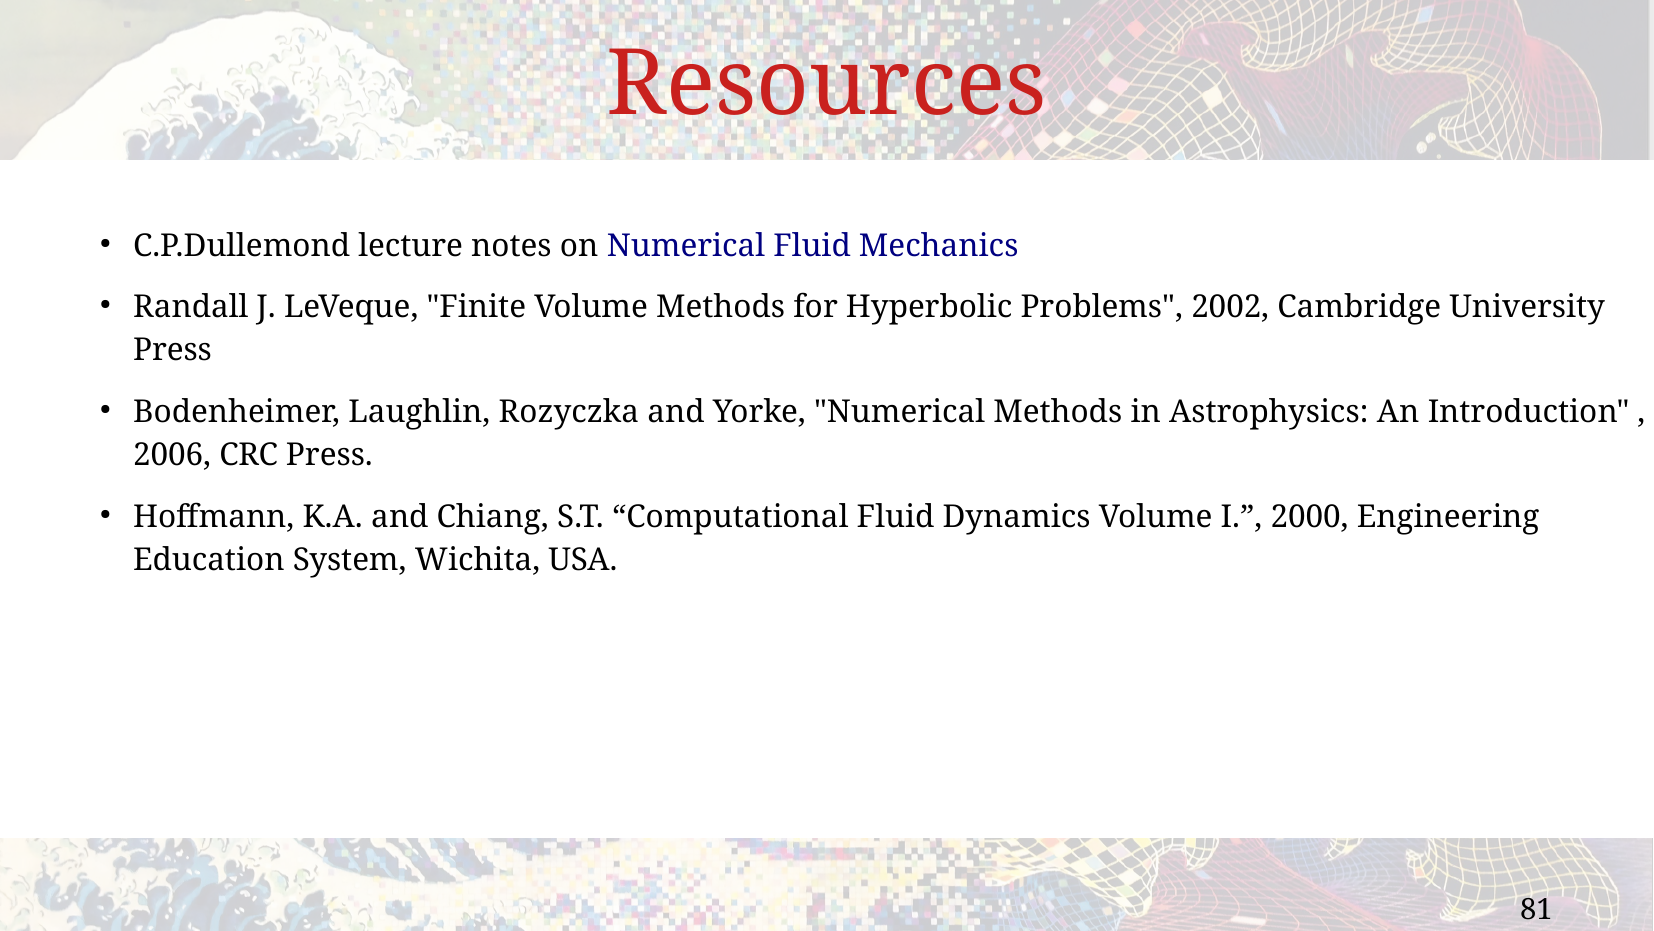

# Resources
C.P.Dullemond lecture notes on Numerical Fluid Mechanics
Randall J. LeVeque, "Finite Volume Methods for Hyperbolic Problems", 2002, Cambridge University Press
Bodenheimer, Laughlin, Rozyczka and Yorke, "Numerical Methods in Astrophysics: An Introduction" , 2006, CRC Press.
Hoffmann, K.A. and Chiang, S.T. “Computational Fluid Dynamics Volume I.”, 2000, Engineering Education System, Wichita, USA.